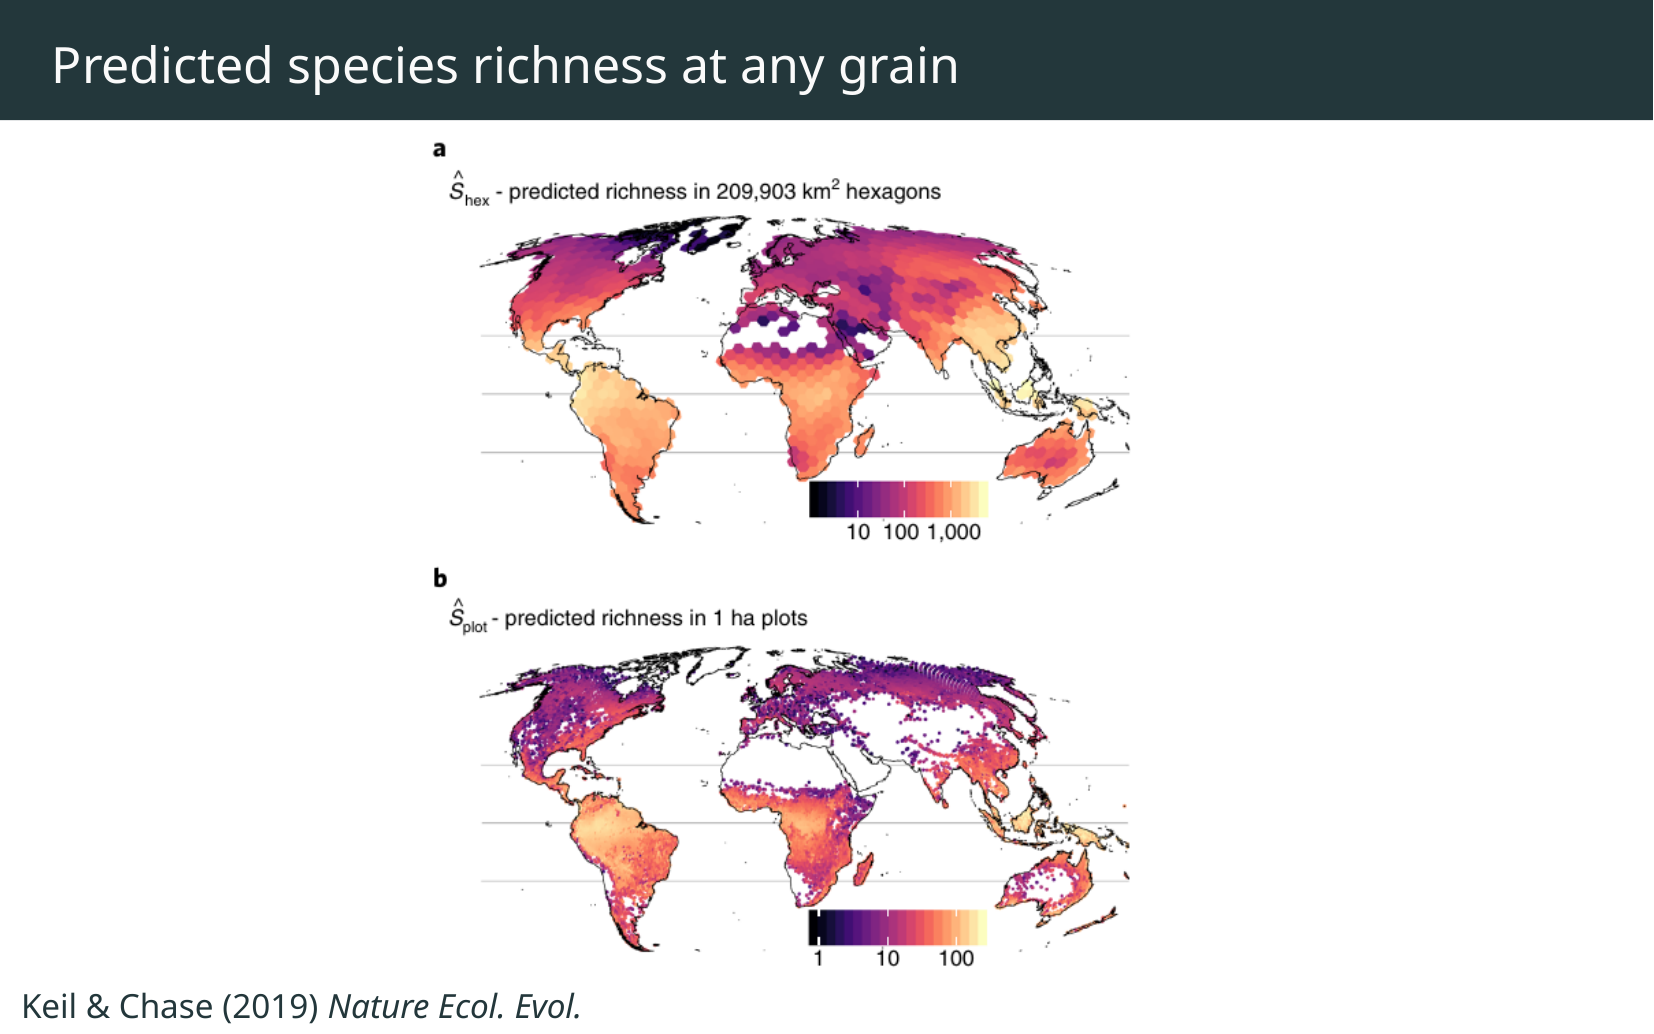

Predicted species richness at any grain
Keil & Chase (2019) Nature Ecol. Evol.